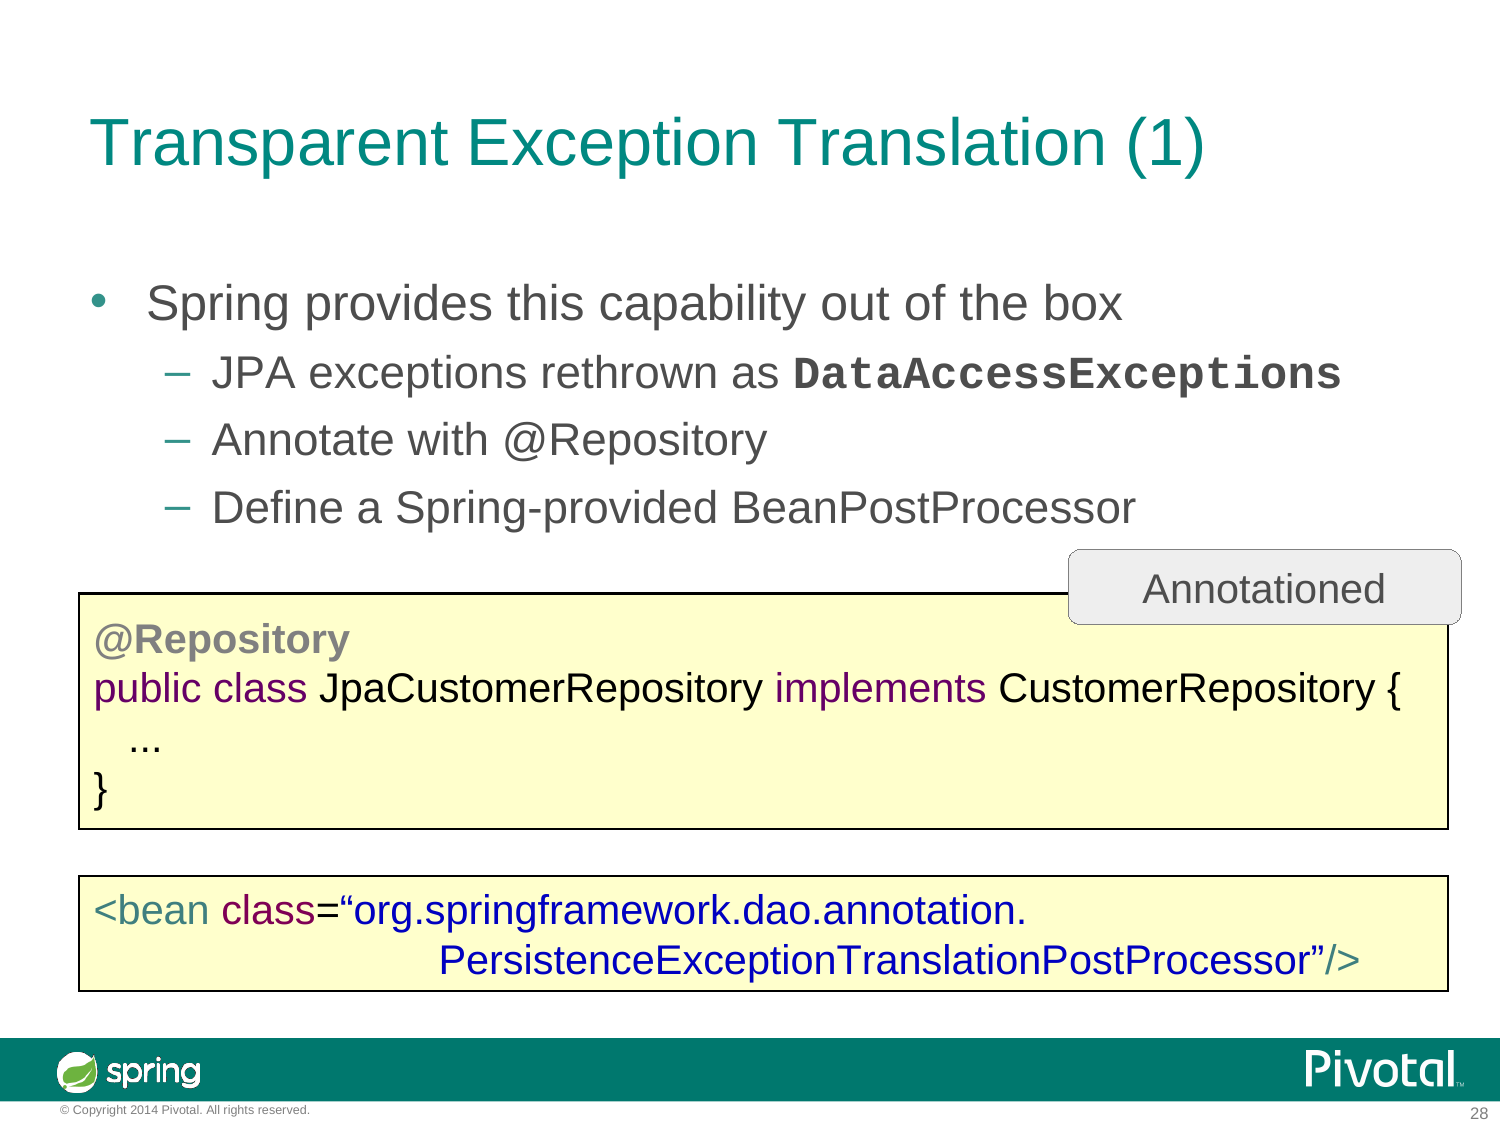

# Transparent Exception Translation (1)
Spring provides this capability out of the box
JPA exceptions rethrown as DataAccessExceptions
Annotate with @Repository
Define a Spring-provided BeanPostProcessor
Annotationed
@Repository
public class JpaCustomerRepository implements CustomerRepository {
 ...
}
<bean class=“org.springframework.dao.annotation.
 PersistenceExceptionTranslationPostProcessor”/>